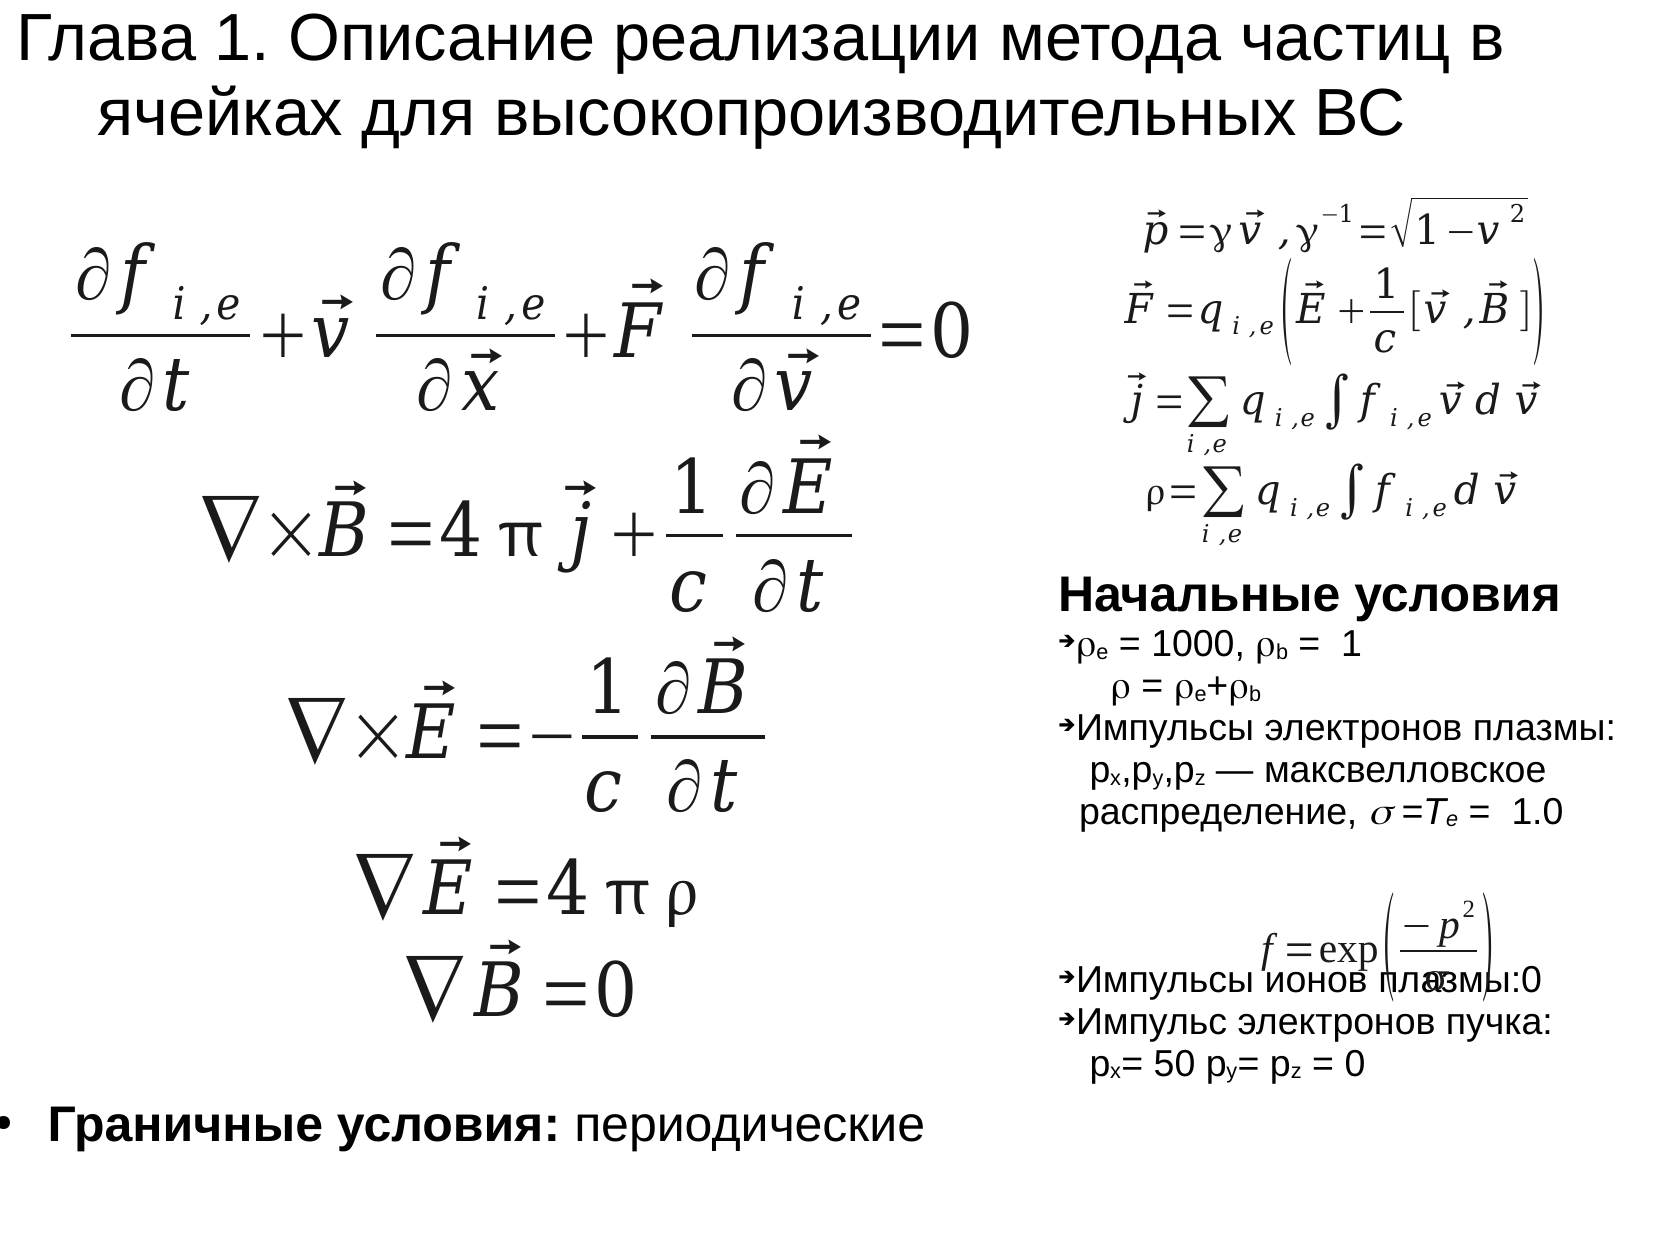

Глава 1. Описание реализации метода частиц в ячейках для высокопроизводительных ВС
Начальные условия
re = 1000, rb = 1
 r = re+rb
Импульсы электронов плазмы:
 px,py,pz — максвелловское
 распределение, s =Te = 1.0
Импульсы ионов плазмы:0
Импульс электронов пучка:
 px= 50 py= pz = 0
# Граничные условия: периодические